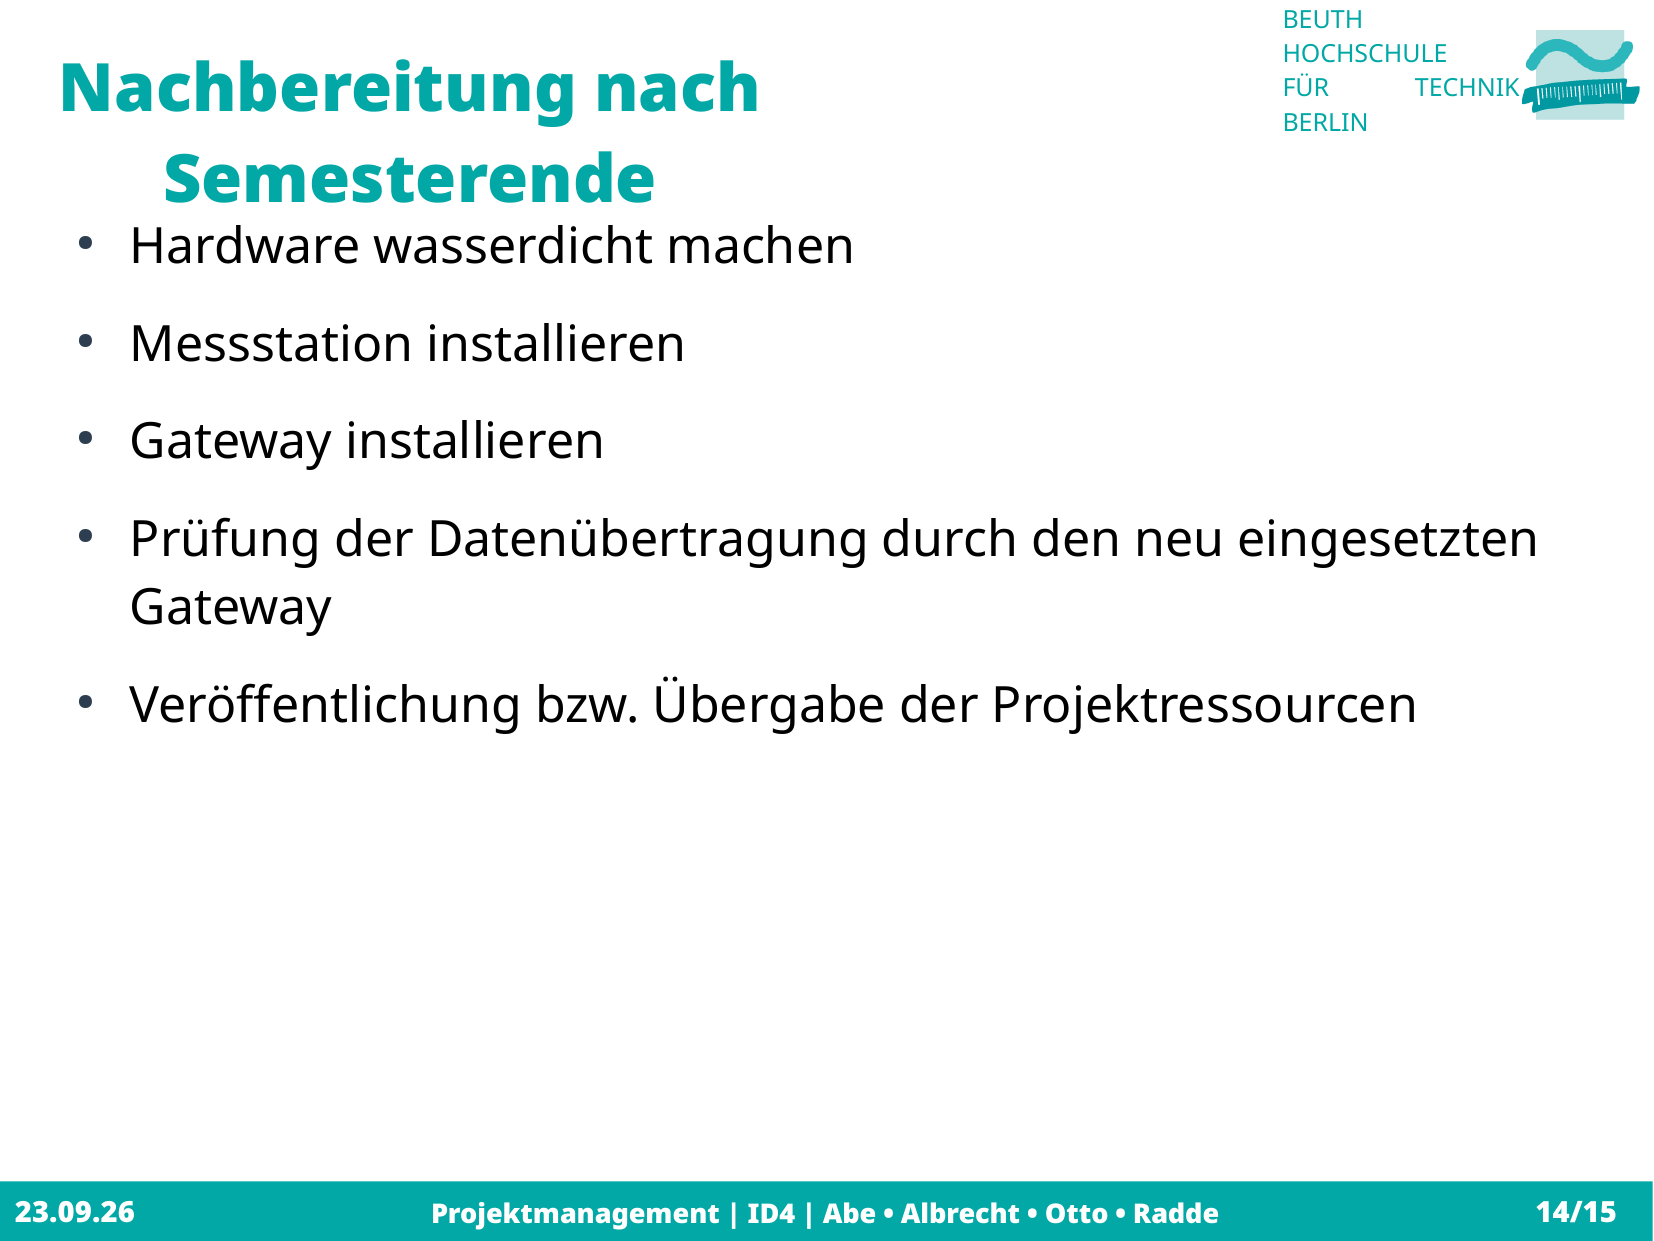

# Nachbereitung nach Semesterende
Hardware wasserdicht machen
Messstation installieren
Gateway installieren
Prüfung der Datenübertragung durch den neu eingesetzten Gateway
Veröffentlichung bzw. Übergabe der Projektressourcen
Projektmanagement | ID4 | Abe • Albrecht • Otto • Radde
14